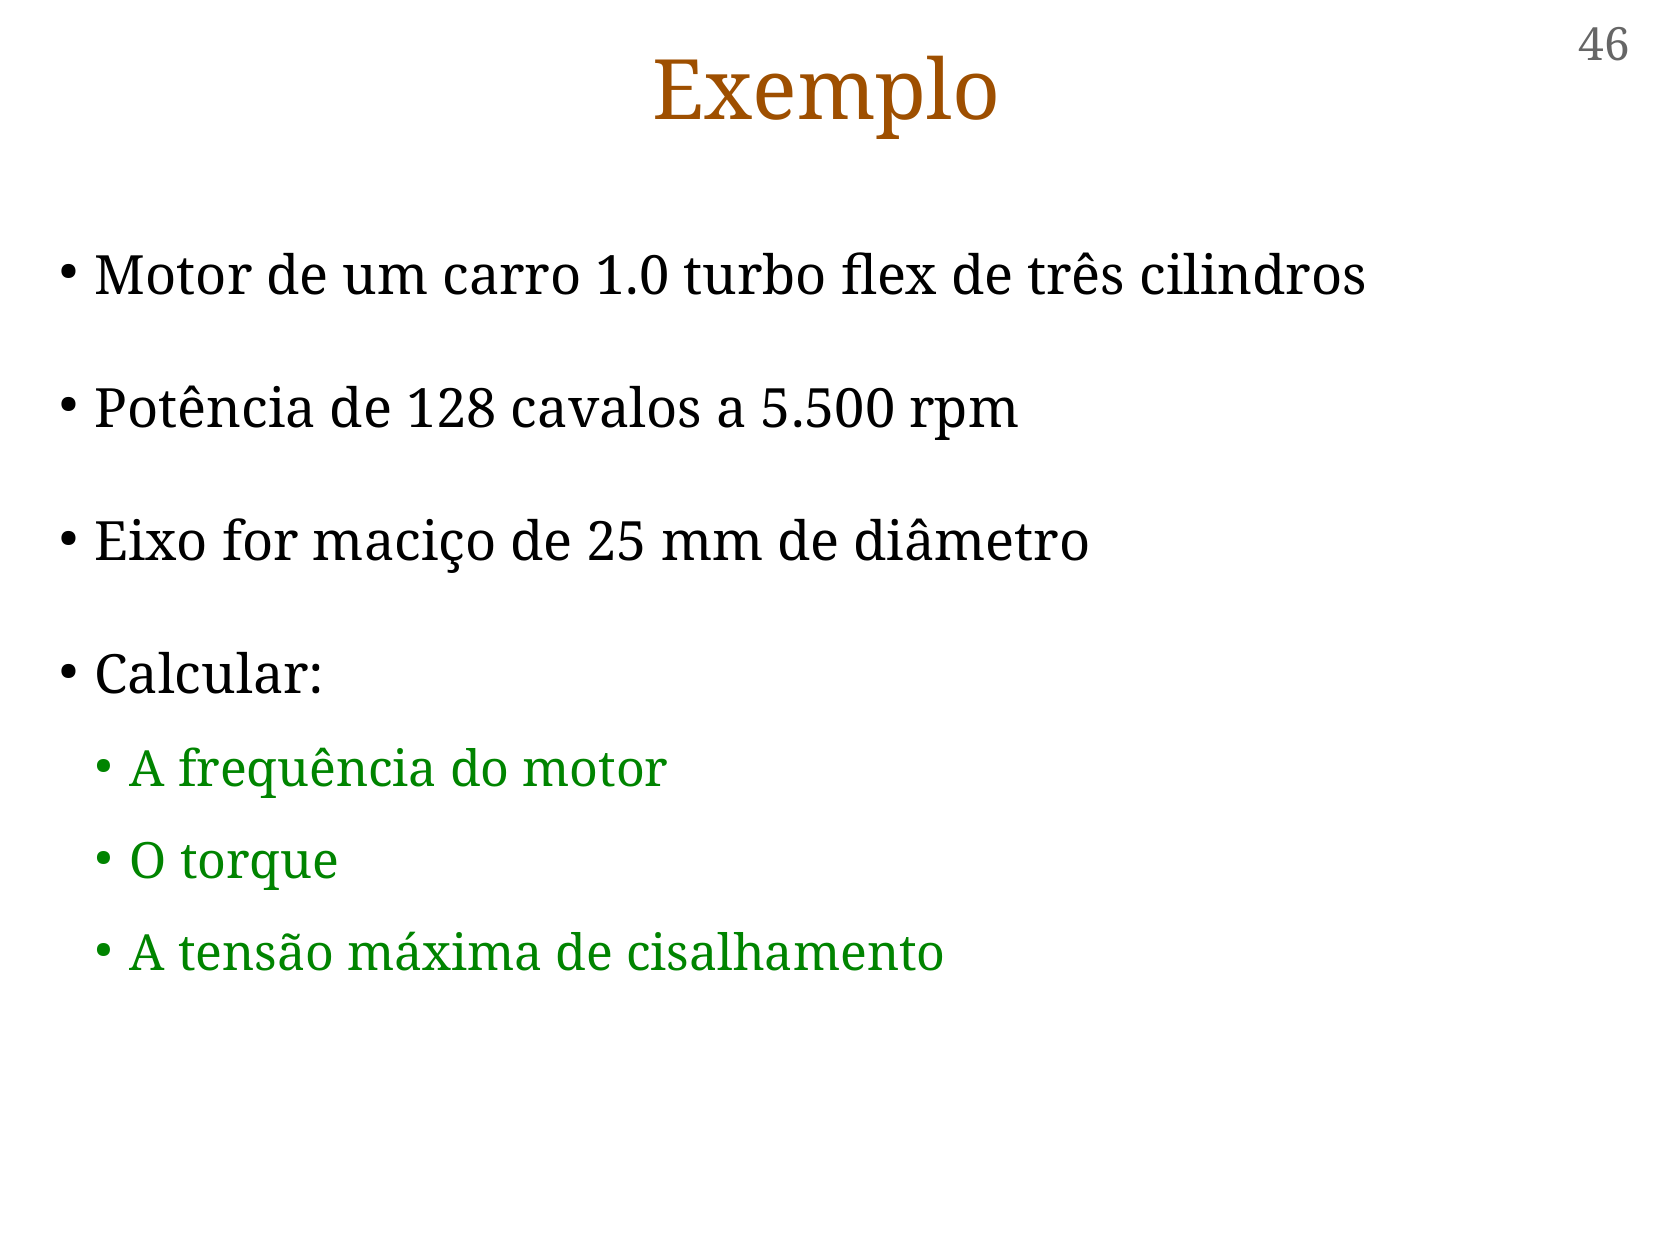

46
# Exemplo
Motor de um carro 1.0 turbo flex de três cilindros
Potência de 128 cavalos a 5.500 rpm
Eixo for maciço de 25 mm de diâmetro
Calcular:
A frequência do motor
O torque
A tensão máxima de cisalhamento